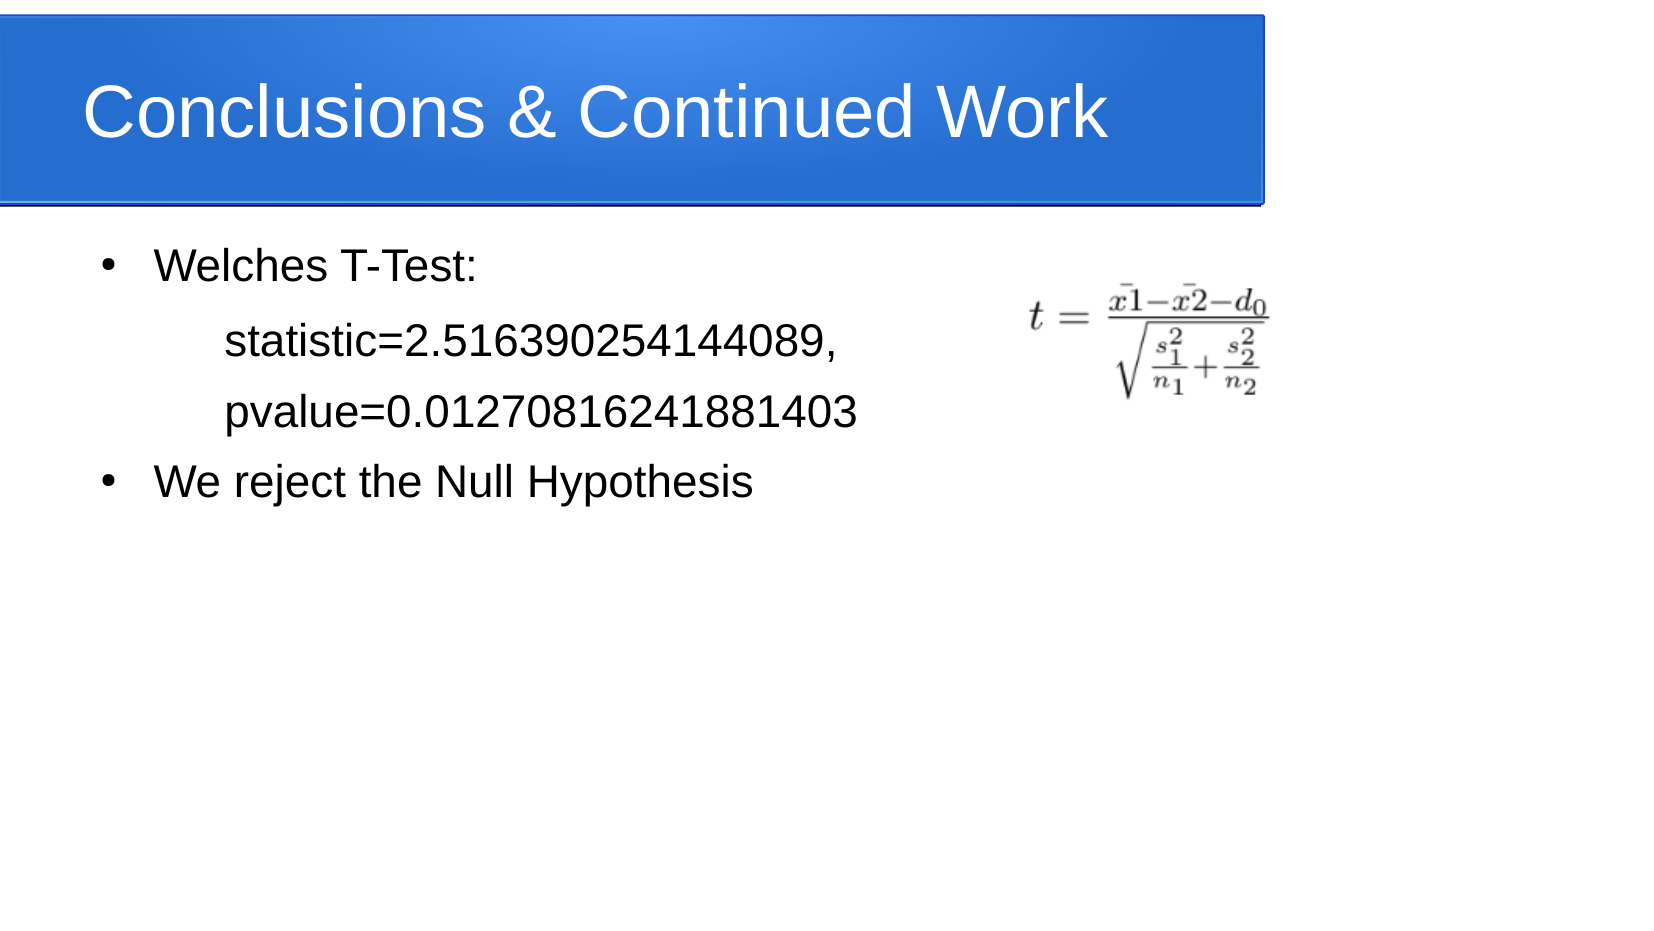

# Conclusions & Continued Work
Welches T-Test:
statistic=2.516390254144089,
pvalue=0.01270816241881403
We reject the Null Hypothesis